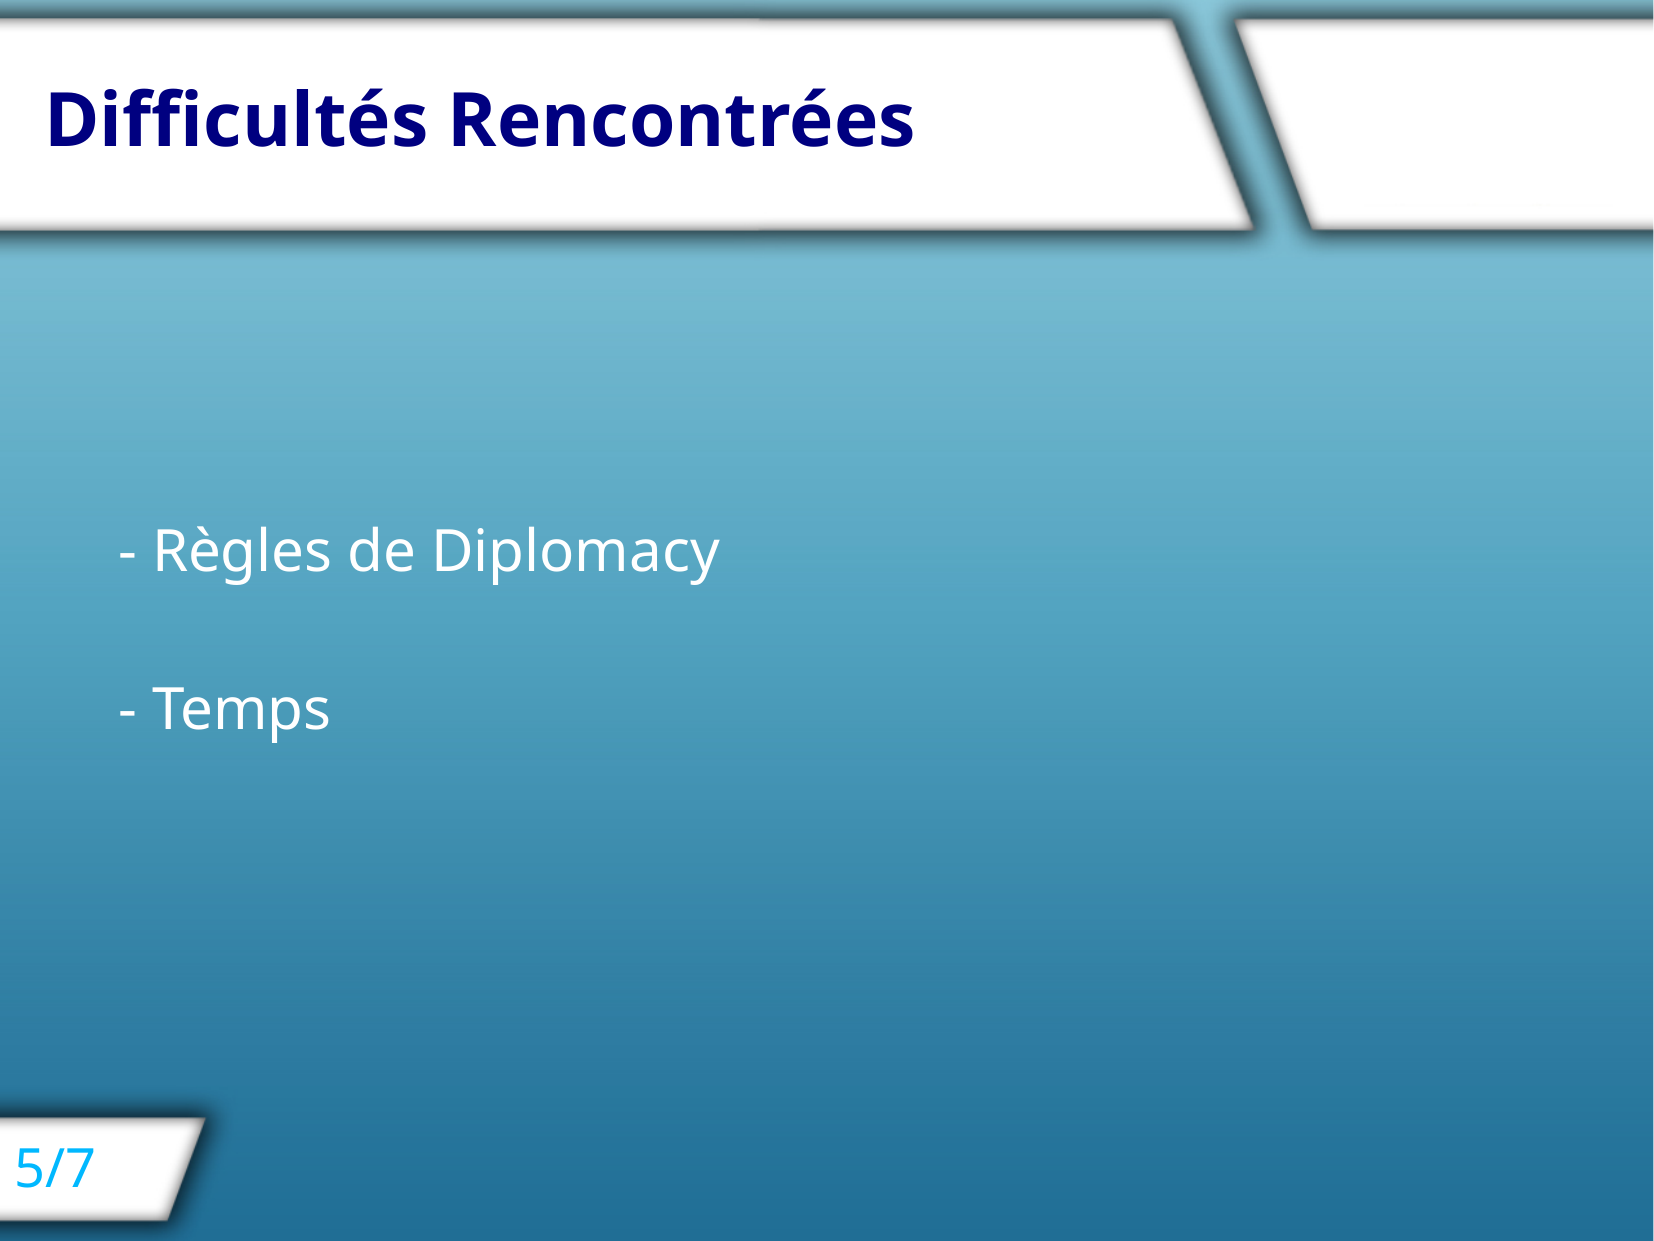

Difficultés Rencontrées
	- Règles de Diplomacy
	- Temps
5/7